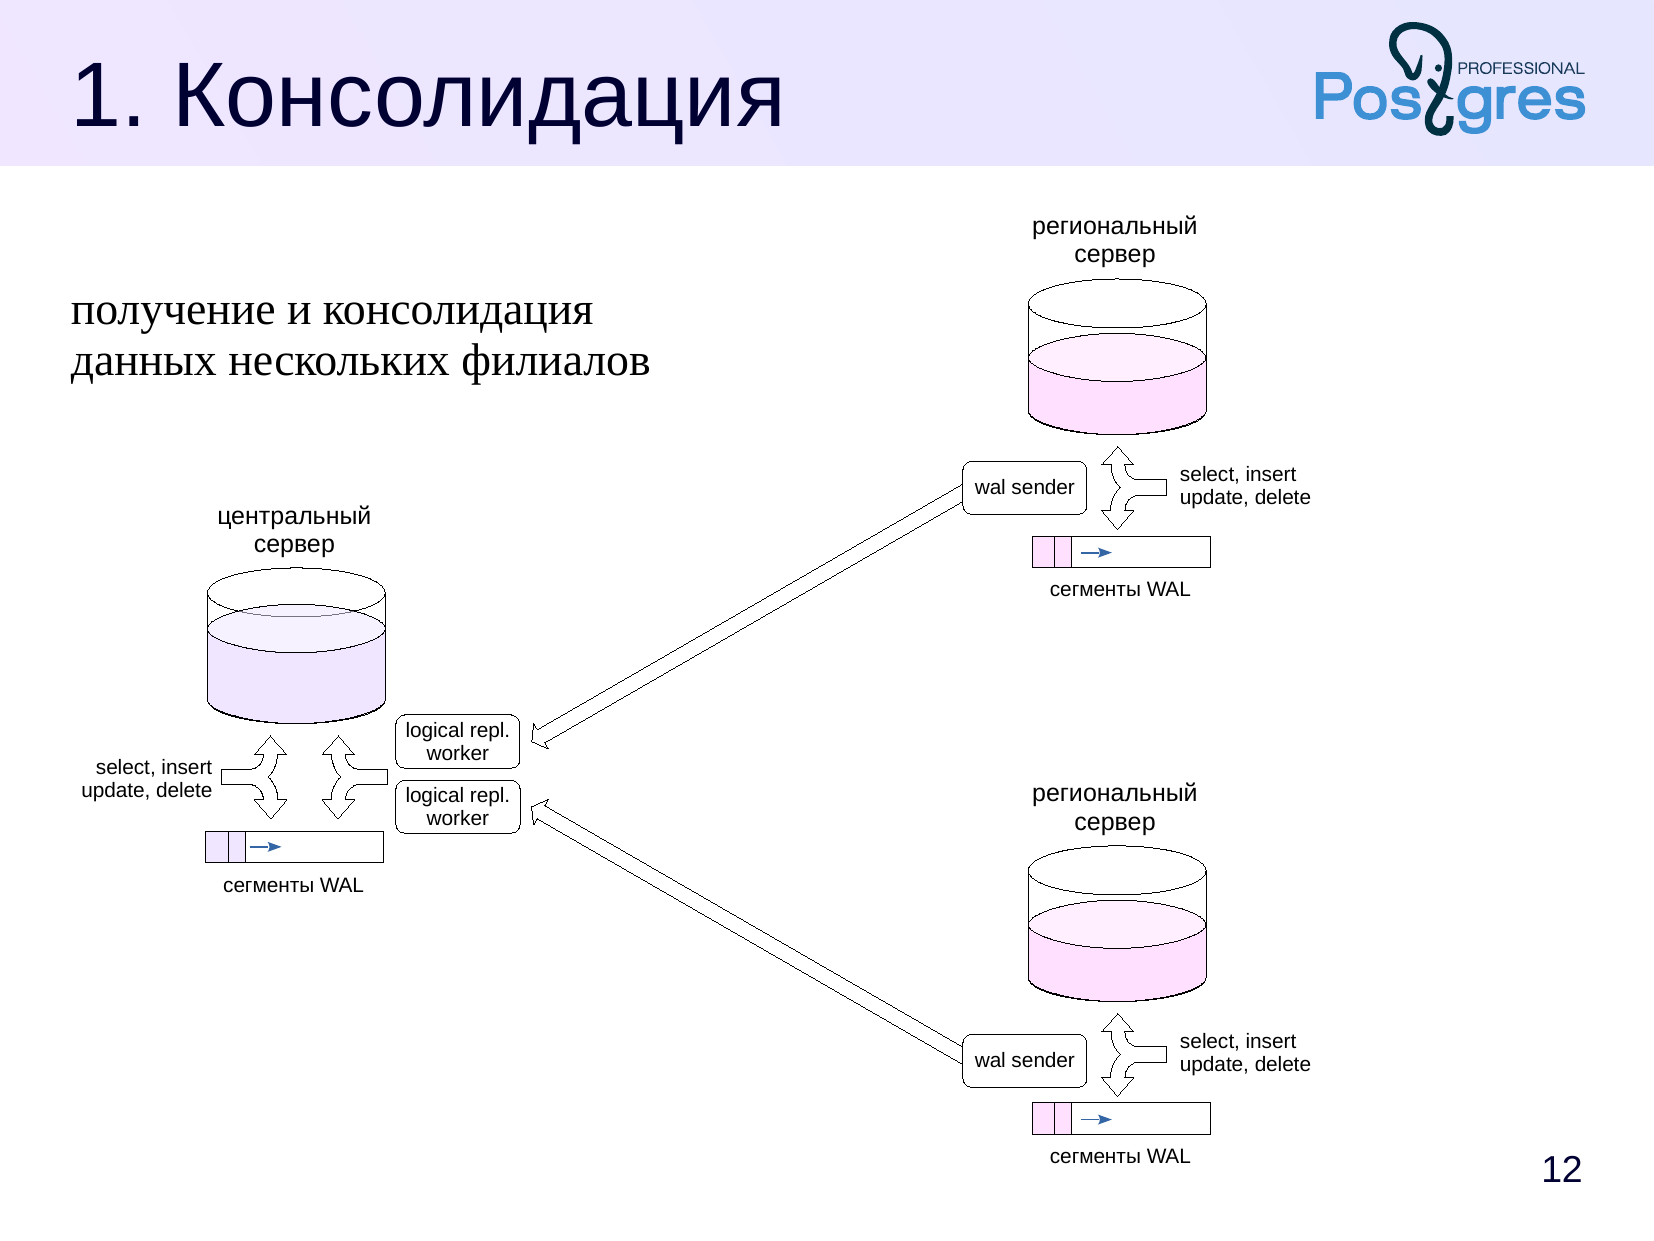

# 1. Консолидация
региональный
сервер
получение и консолидация
данных нескольких филиалов
select, insert
update, delete
wal sender
центральный
сервер
сегменты WAL
logical repl.
worker
select, insert
update, delete
региональный
сервер
logical repl.
worker
сегменты WAL
select, insert
update, delete
wal sender
сегменты WAL